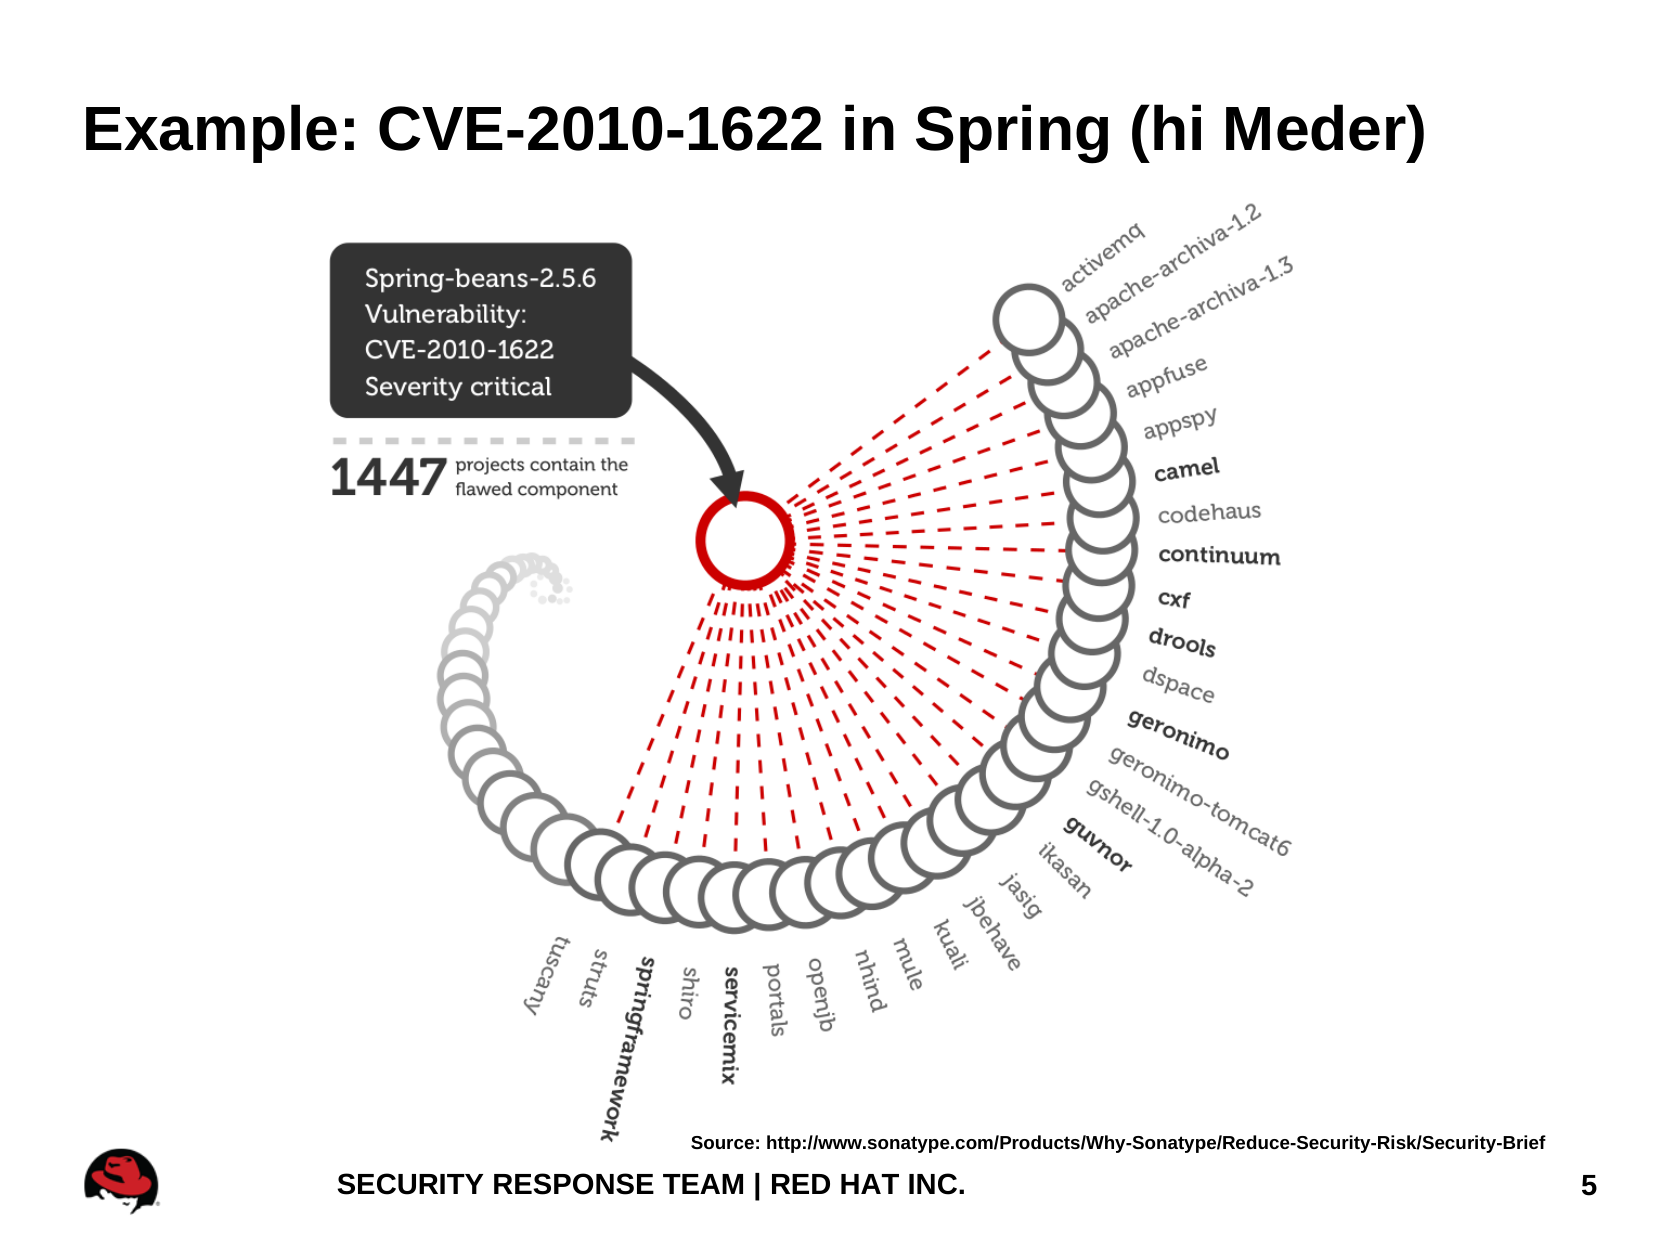

# Example: CVE-2010-1622 in Spring (hi Meder)
Source: http://www.sonatype.com/Products/Why-Sonatype/Reduce-Security-Risk/Security-Brief